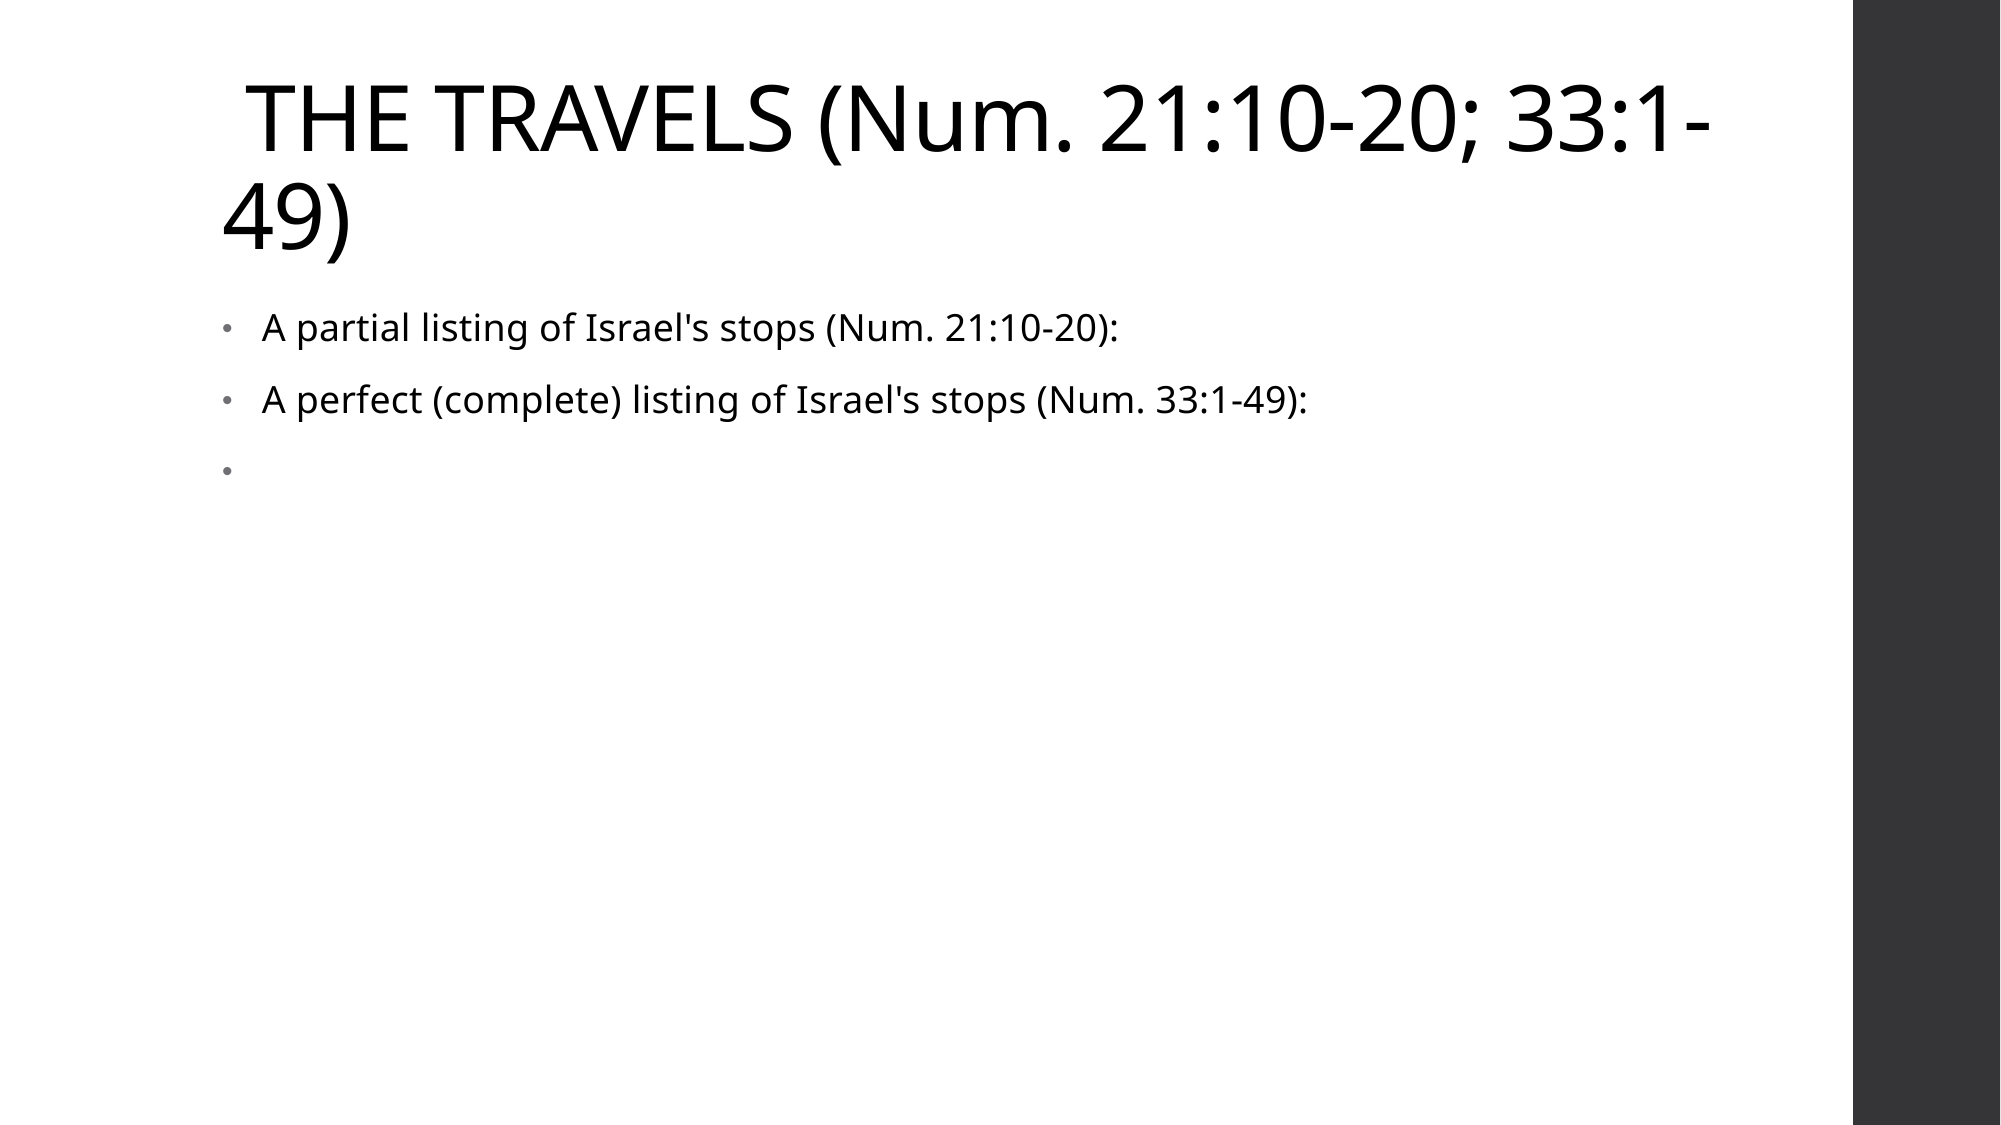

# THE TRAVELS (Num. 21:10-20; 33:1-49)
 A partial listing of Israel's stops (Num. 21:10-20):
 A perfect (complete) listing of Israel's stops (Num. 33:1-49):